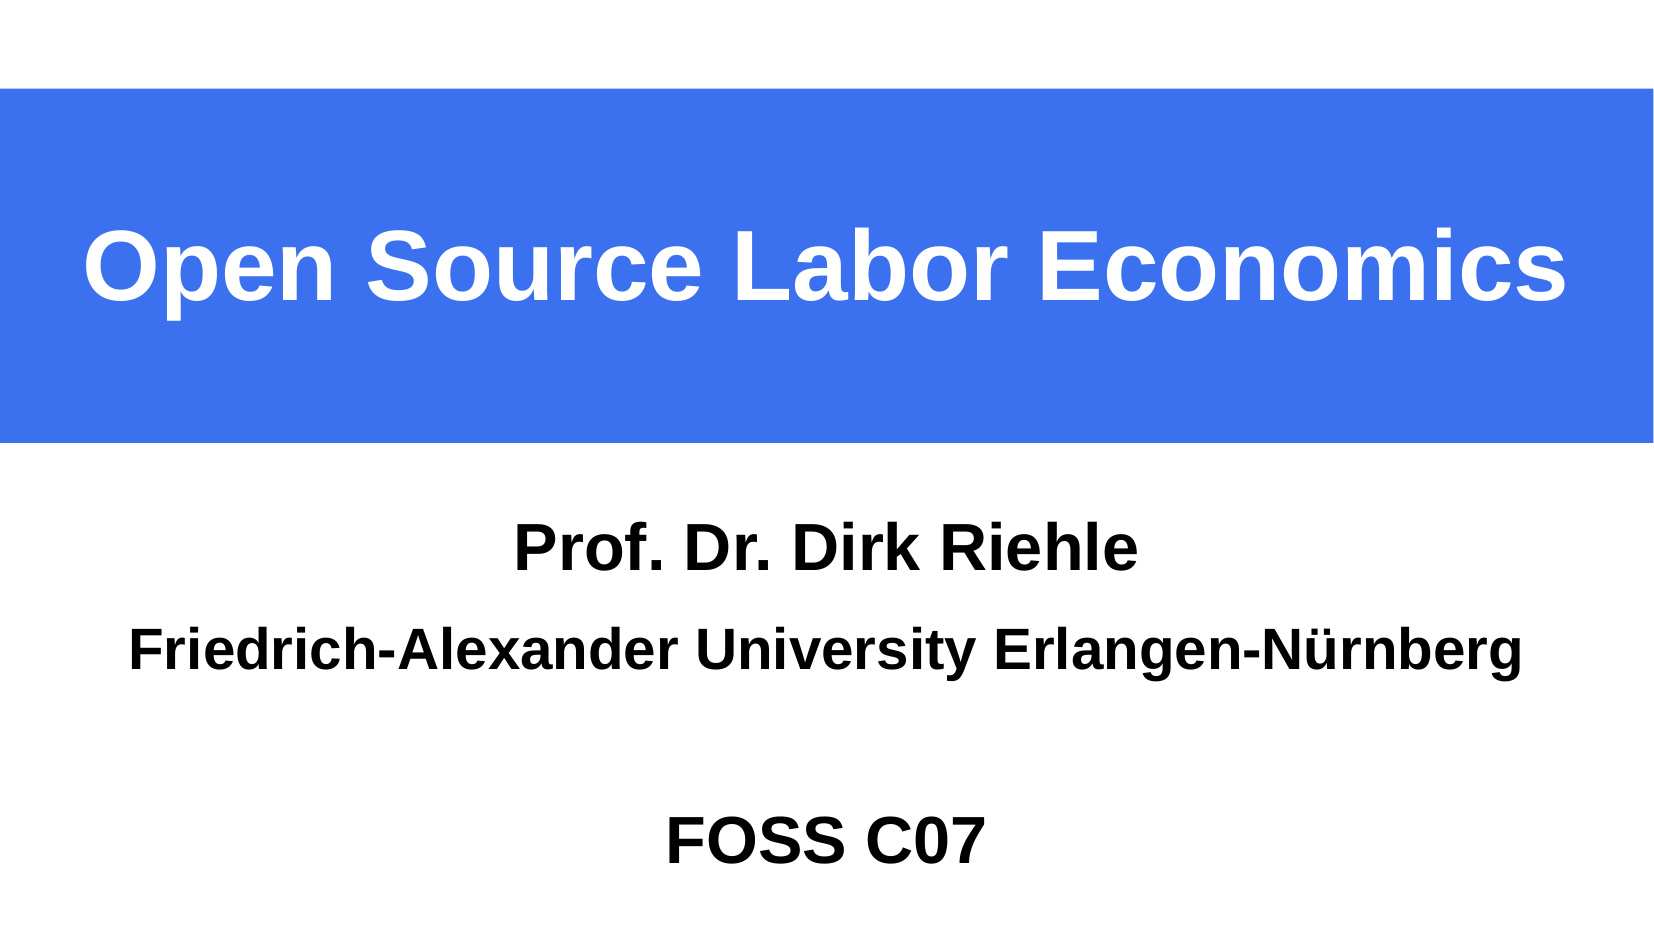

# Open Source Labor Economics
Prof. Dr. Dirk Riehle
Friedrich-Alexander University Erlangen-Nürnberg
FOSS C07